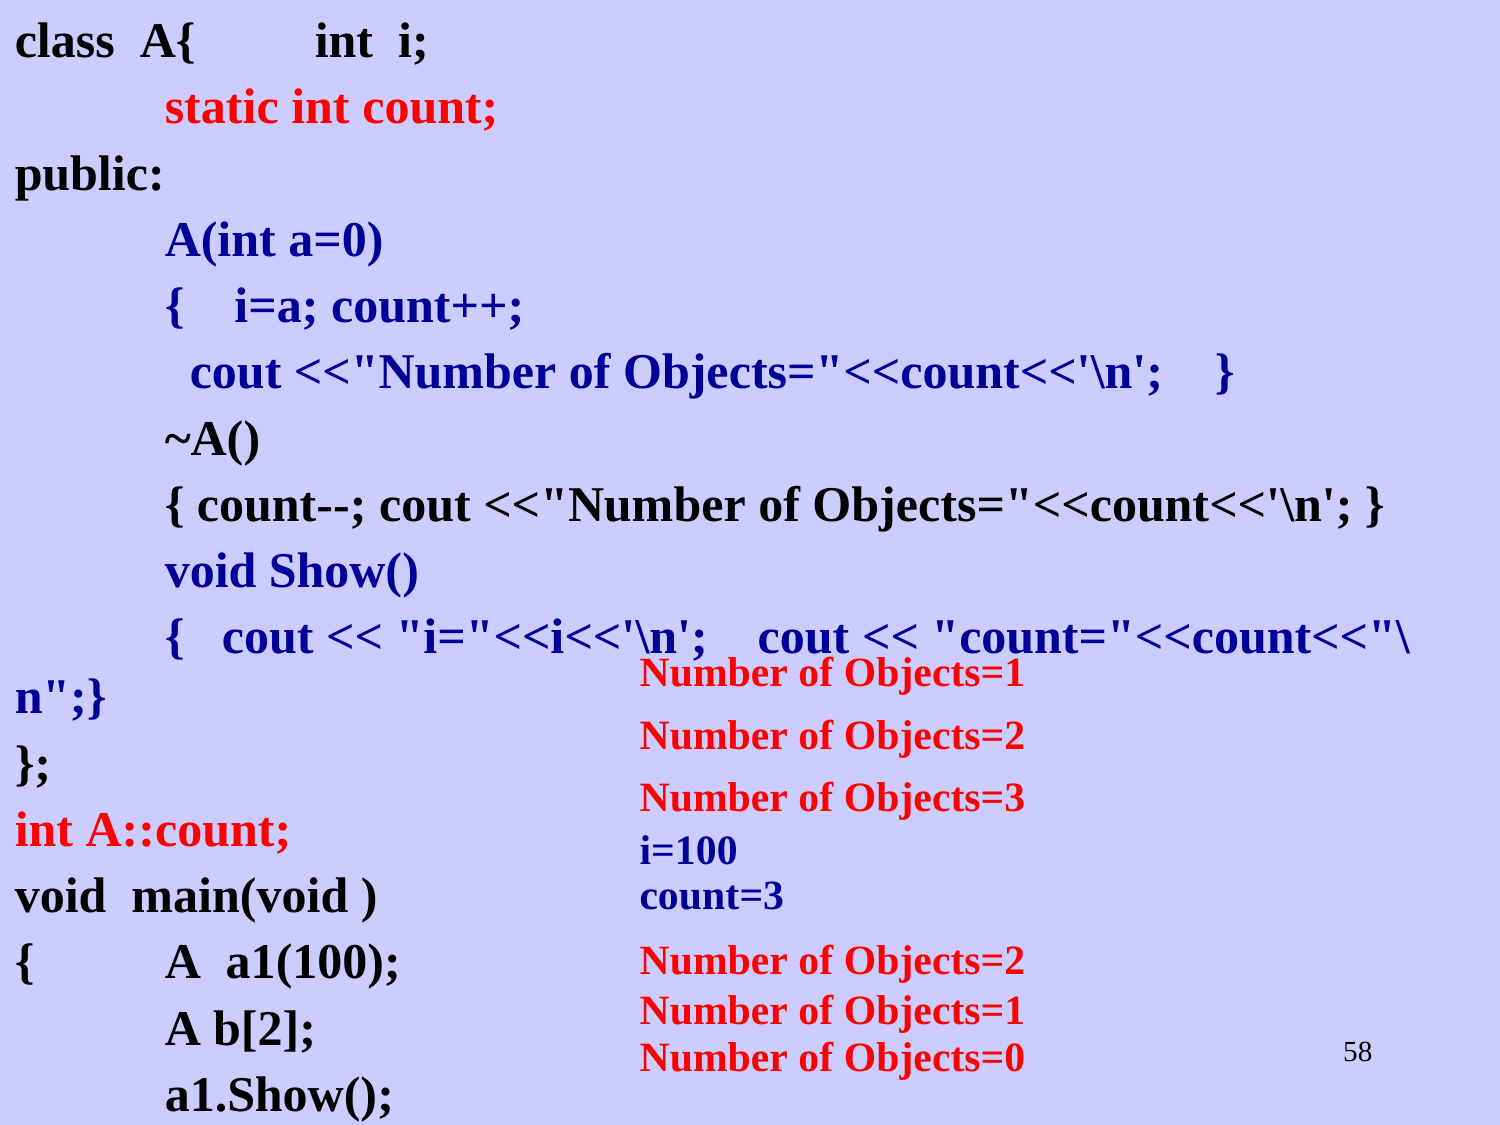

class A{	int i;
	static int count;
public:
	A(int a=0)
	{ i=a; count++;
	 cout <<"Number of Objects="<<count<<'\n';	}
	~A()
	{ count--; cout <<"Number of Objects="<<count<<'\n';	}
	void Show()
	{ cout << "i="<<i<<'\n'; cout << "count="<<count<<"\n";}
};
int A::count;
void main(void )
{	A a1(100);
	A b[2];
	a1.Show();
}
Number of Objects=1
Number of Objects=2
Number of Objects=3
i=100
count=3
Number of Objects=2
Number of Objects=1
Number of Objects=0